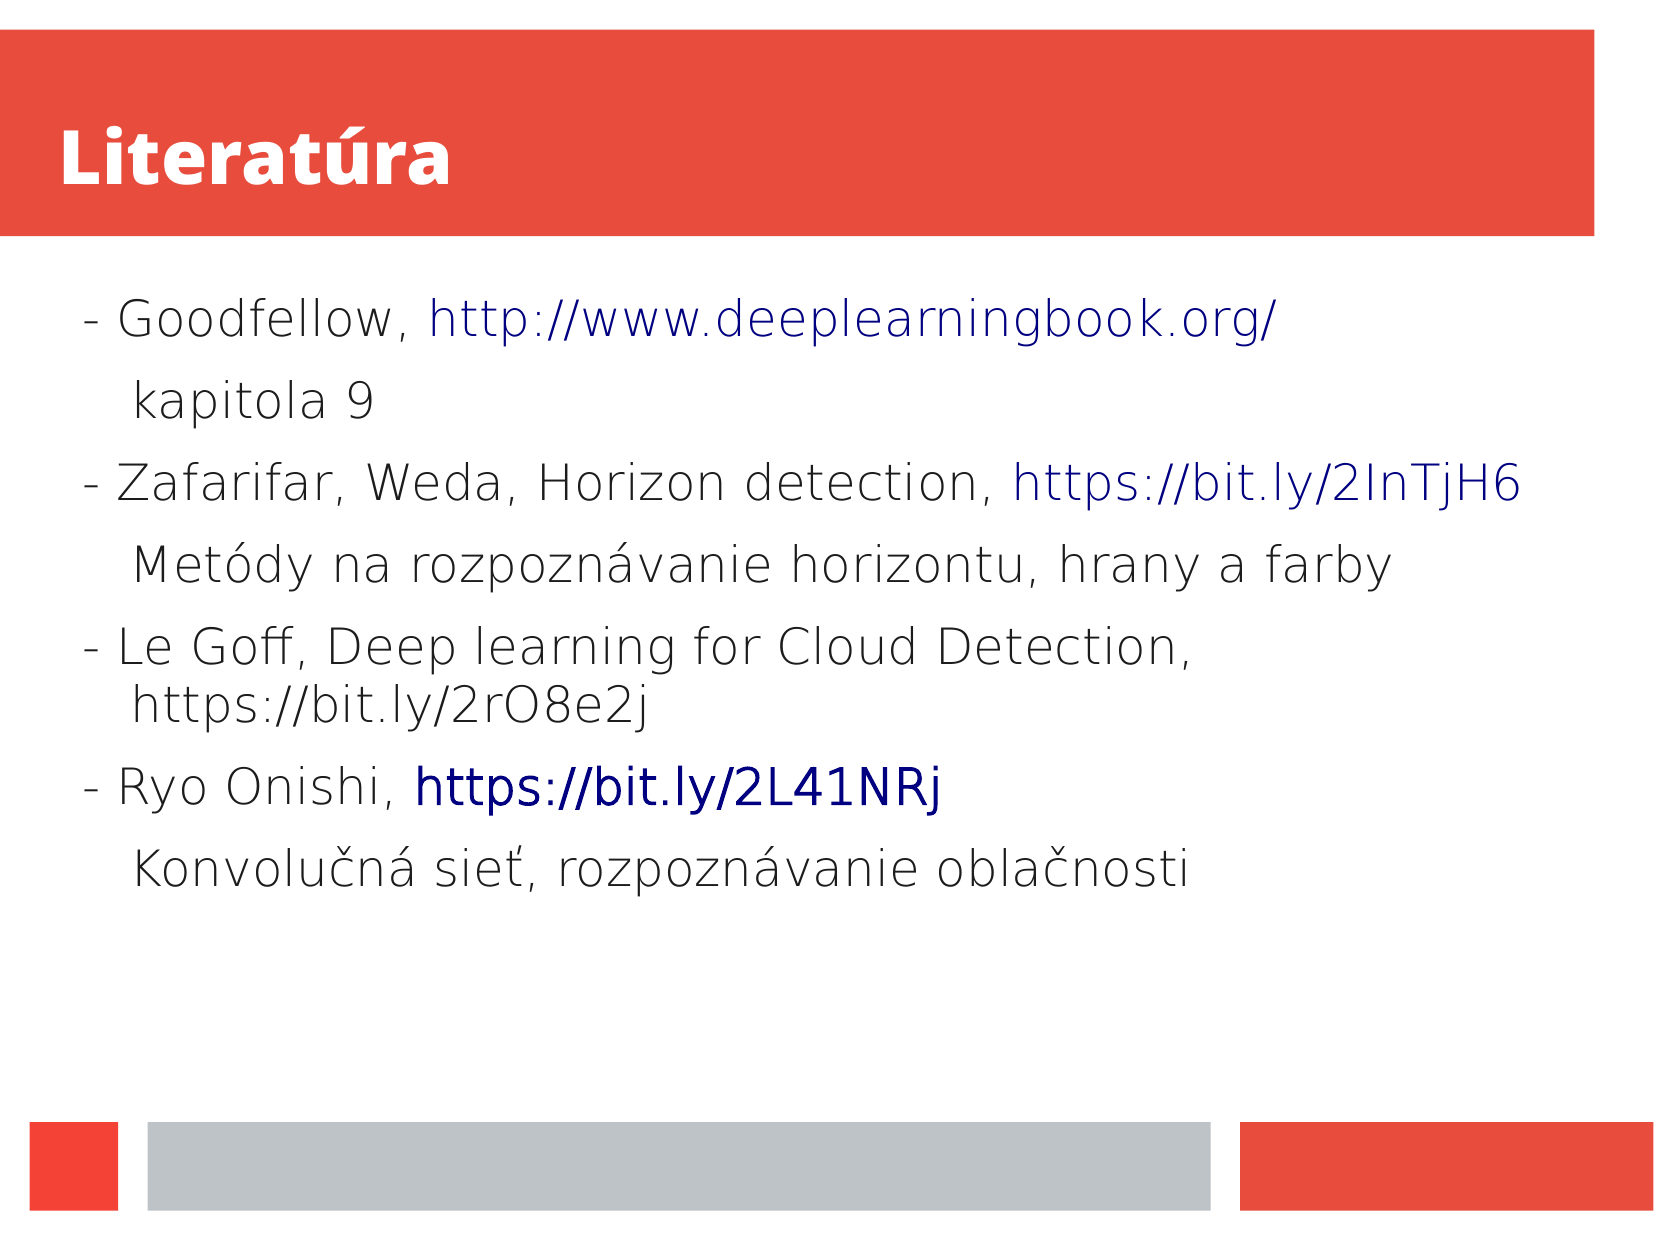

# Literatúra
- Goodfellow, http://www.deeplearningbook.org/
kapitola 9
- Zafarifar, Weda, Horizon detection, https://bit.ly/2InTjH6
Metódy na rozpoznávanie horizontu, hrany a farby
- Le Goff, Deep learning for Cloud Detection, 			 https://bit.ly/2rO8e2j
- Ryo Onishi, https://bit.ly/2L41NRj
Konvolučná sieť, rozpoznávanie oblačnosti